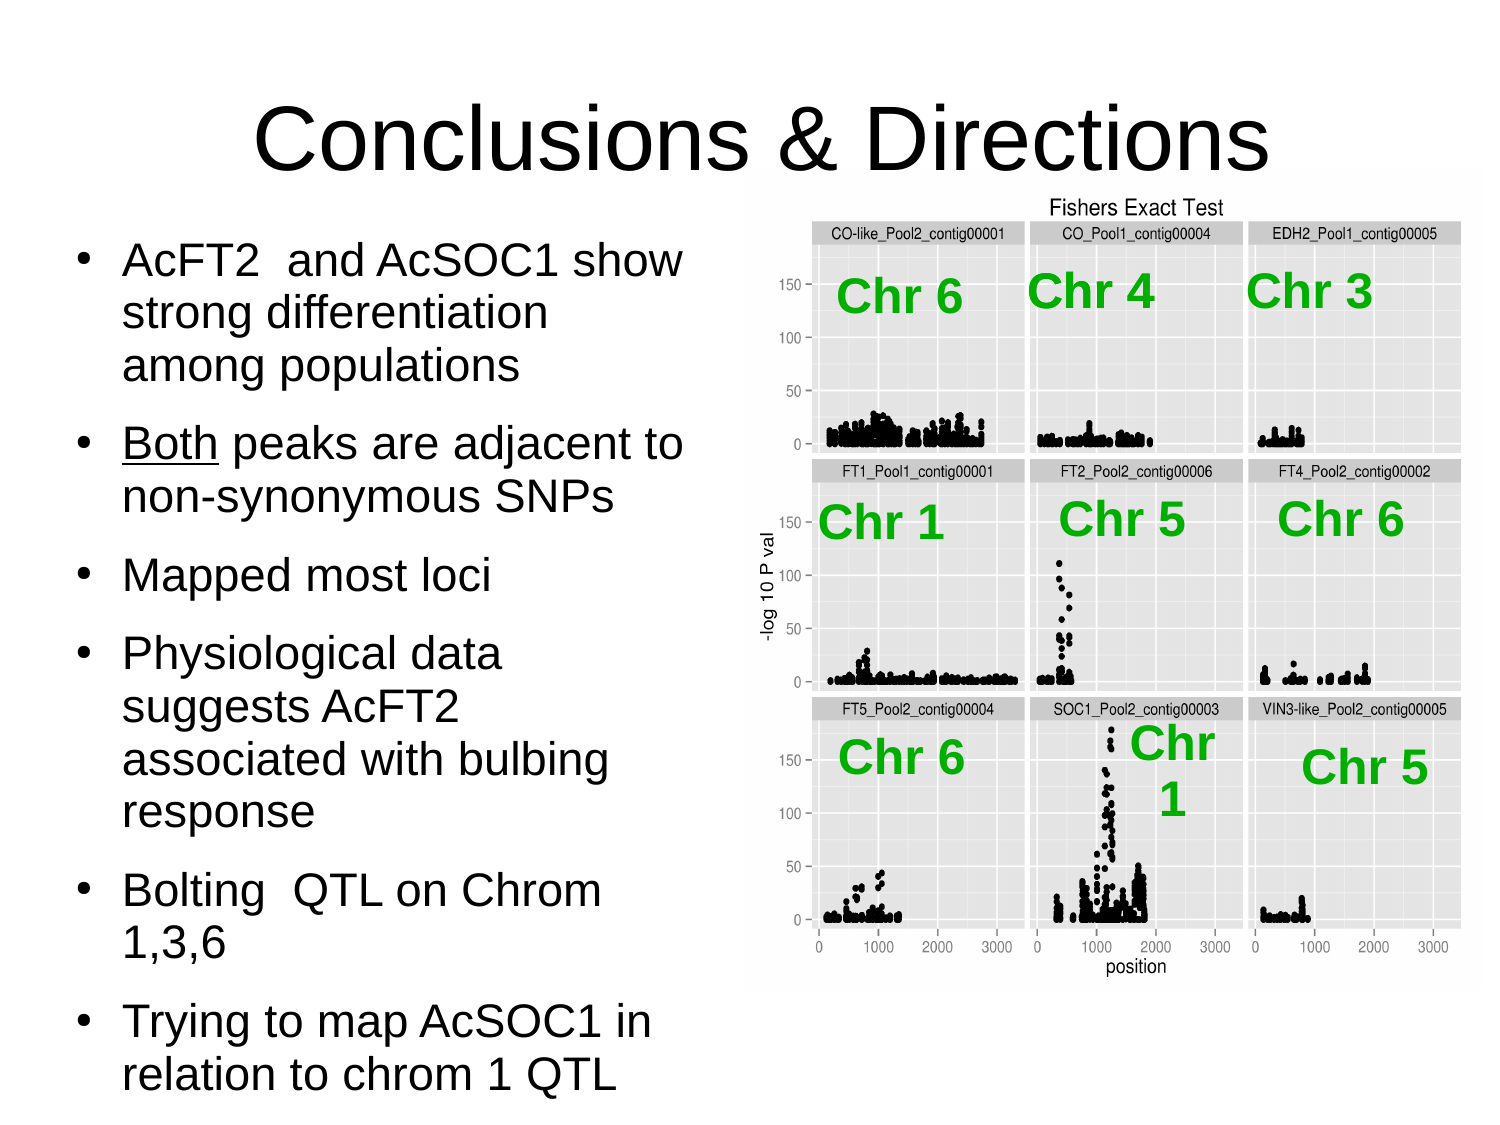

# Conclusions & Directions
AcFT2 and AcSOC1 show strong differentiation among populations
Both peaks are adjacent to non-synonymous SNPs
Mapped most loci
Physiological data suggests AcFT2 associated with bulbing response
Bolting QTL on Chrom 1,3,6
Trying to map AcSOC1 in relation to chrom 1 QTL
Chr 4
Chr 4
Chr 3
Chr 6
Chr 5
Chr 6
Chr 1
Chr 1
Chr 6
Chr 5